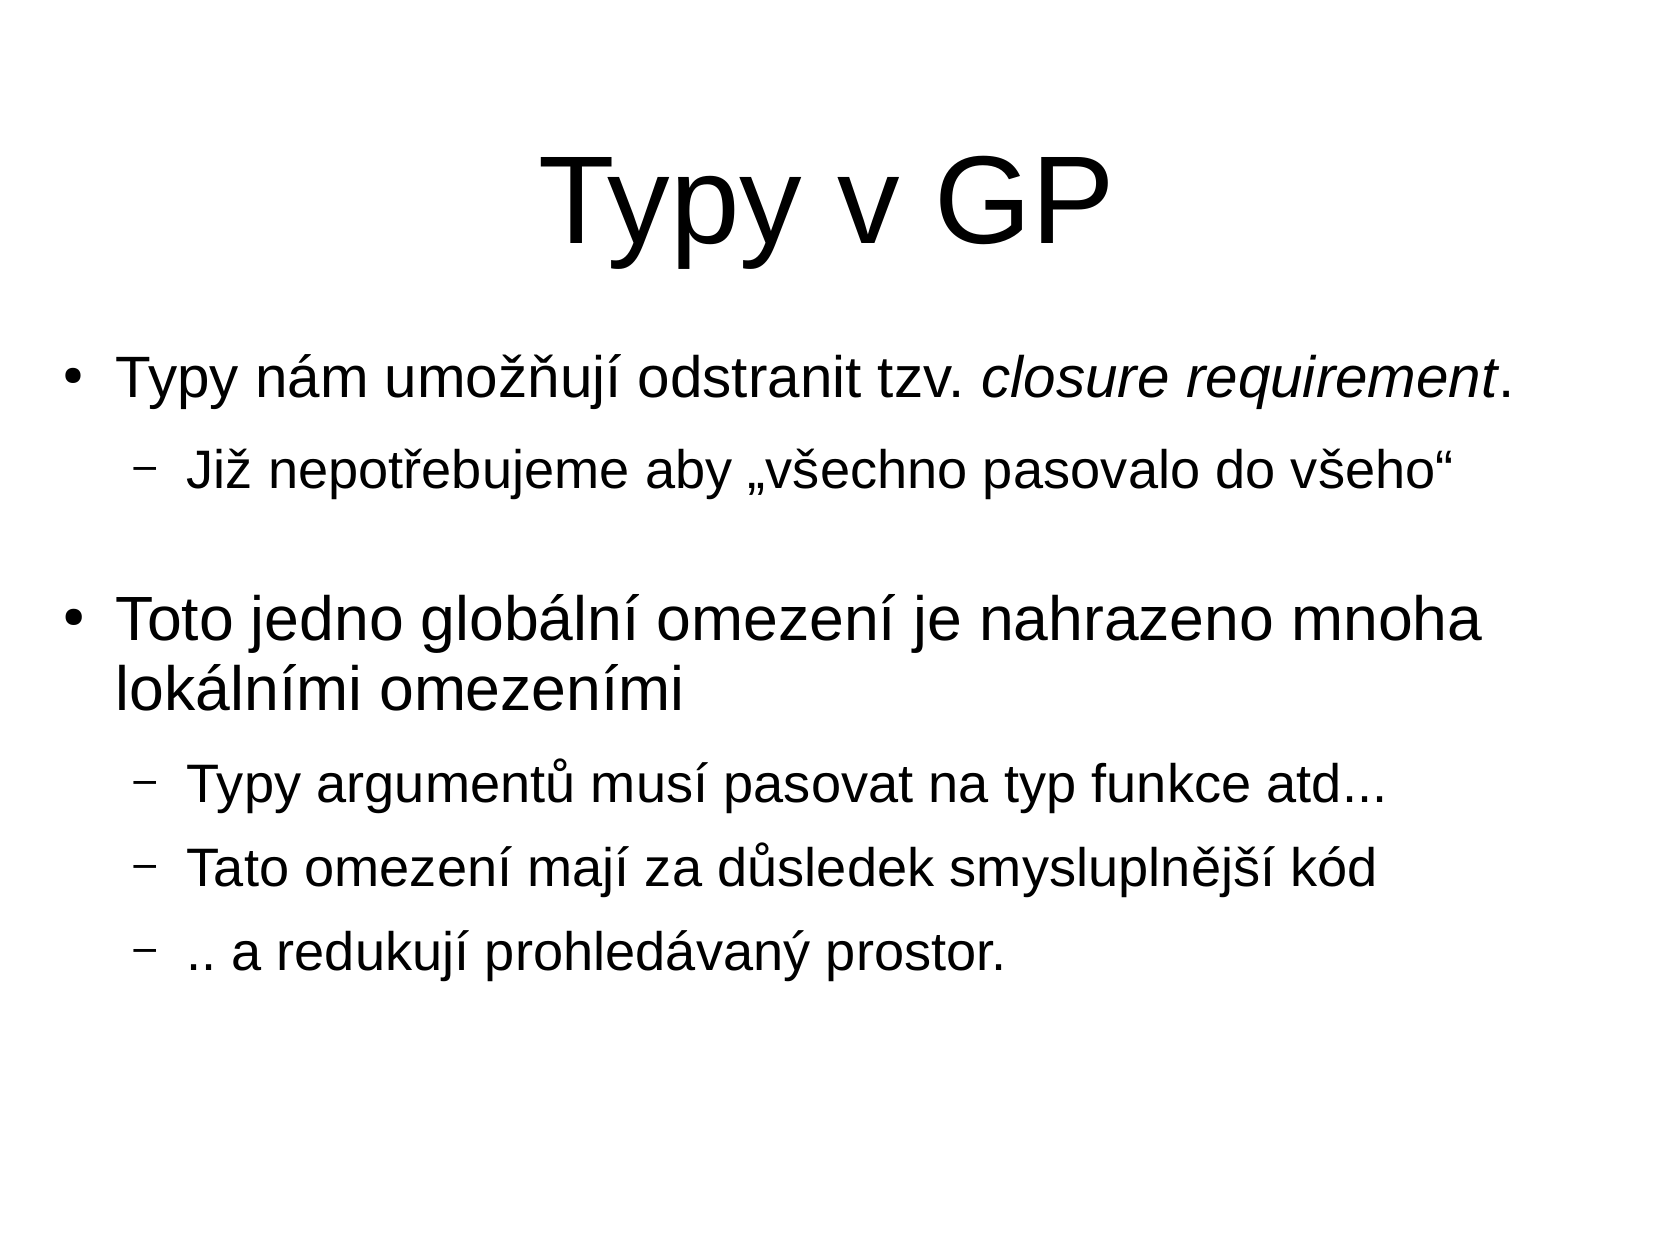

# Typy v GP
Typy nám umožňují odstranit tzv. closure requirement.
Již nepotřebujeme aby „všechno pasovalo do všeho“
Toto jedno globální omezení je nahrazeno mnoha lokálními omezeními
Typy argumentů musí pasovat na typ funkce atd...
Tato omezení mají za důsledek smysluplnější kód
.. a redukují prohledávaný prostor.